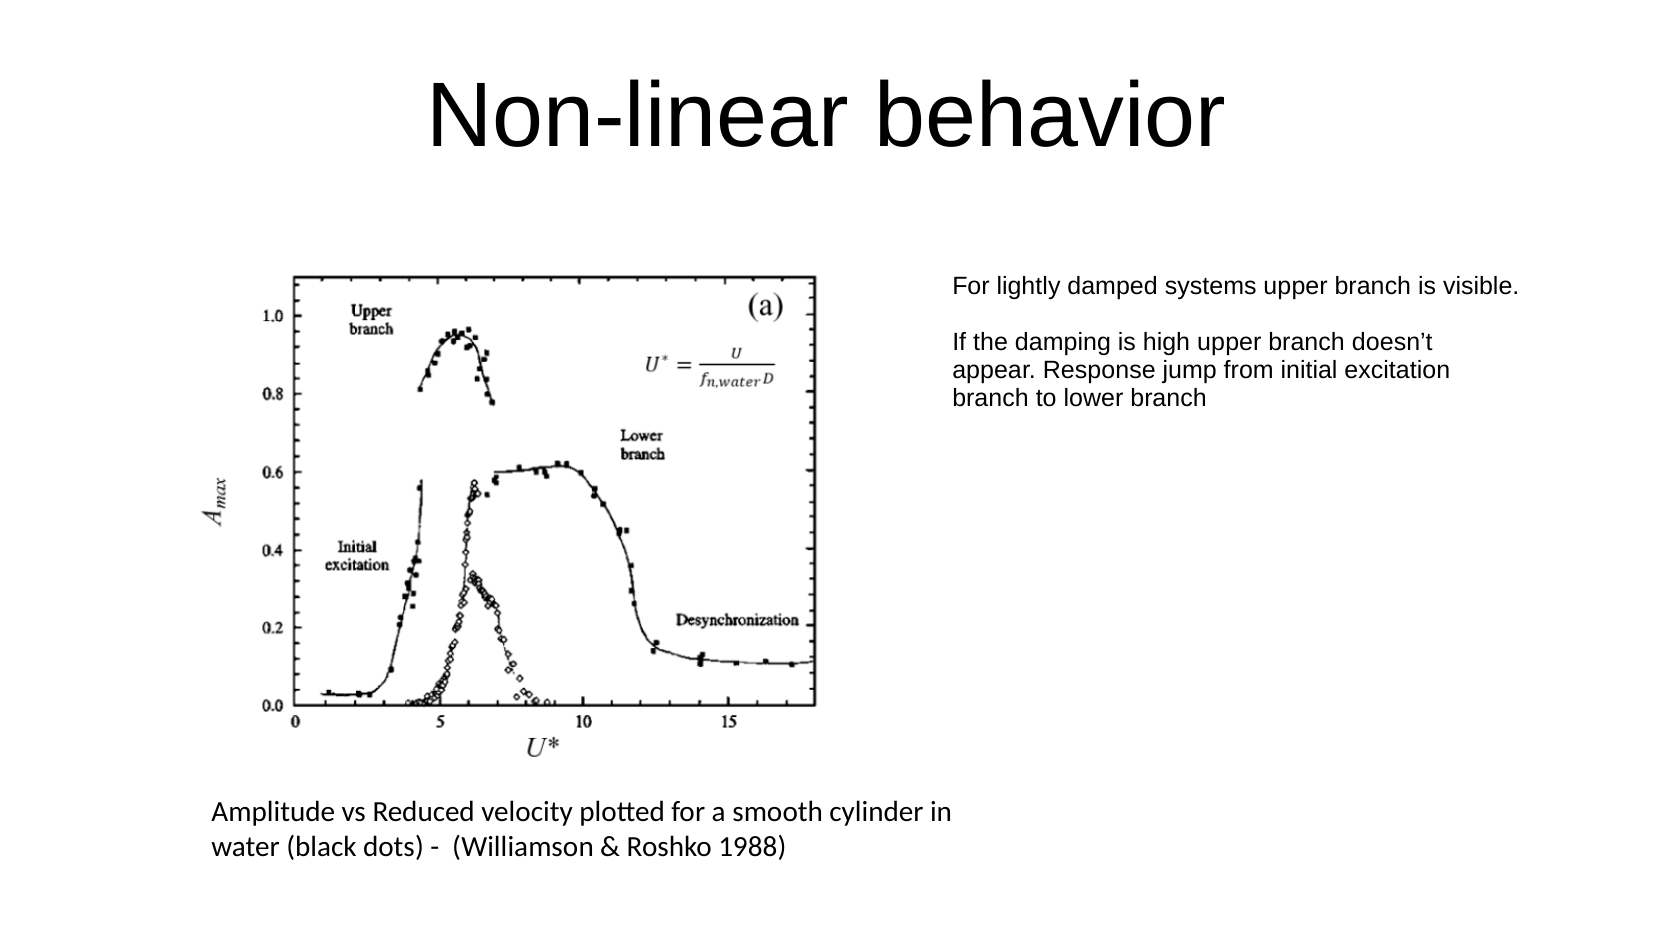

# Non-linear behavior
For lightly damped systems upper branch is visible.
If the damping is high upper branch doesn’t appear. Response jump from initial excitation branch to lower branch
Amplitude vs Reduced velocity plotted for a smooth cylinder in water (black dots) - (Williamson & Roshko 1988)